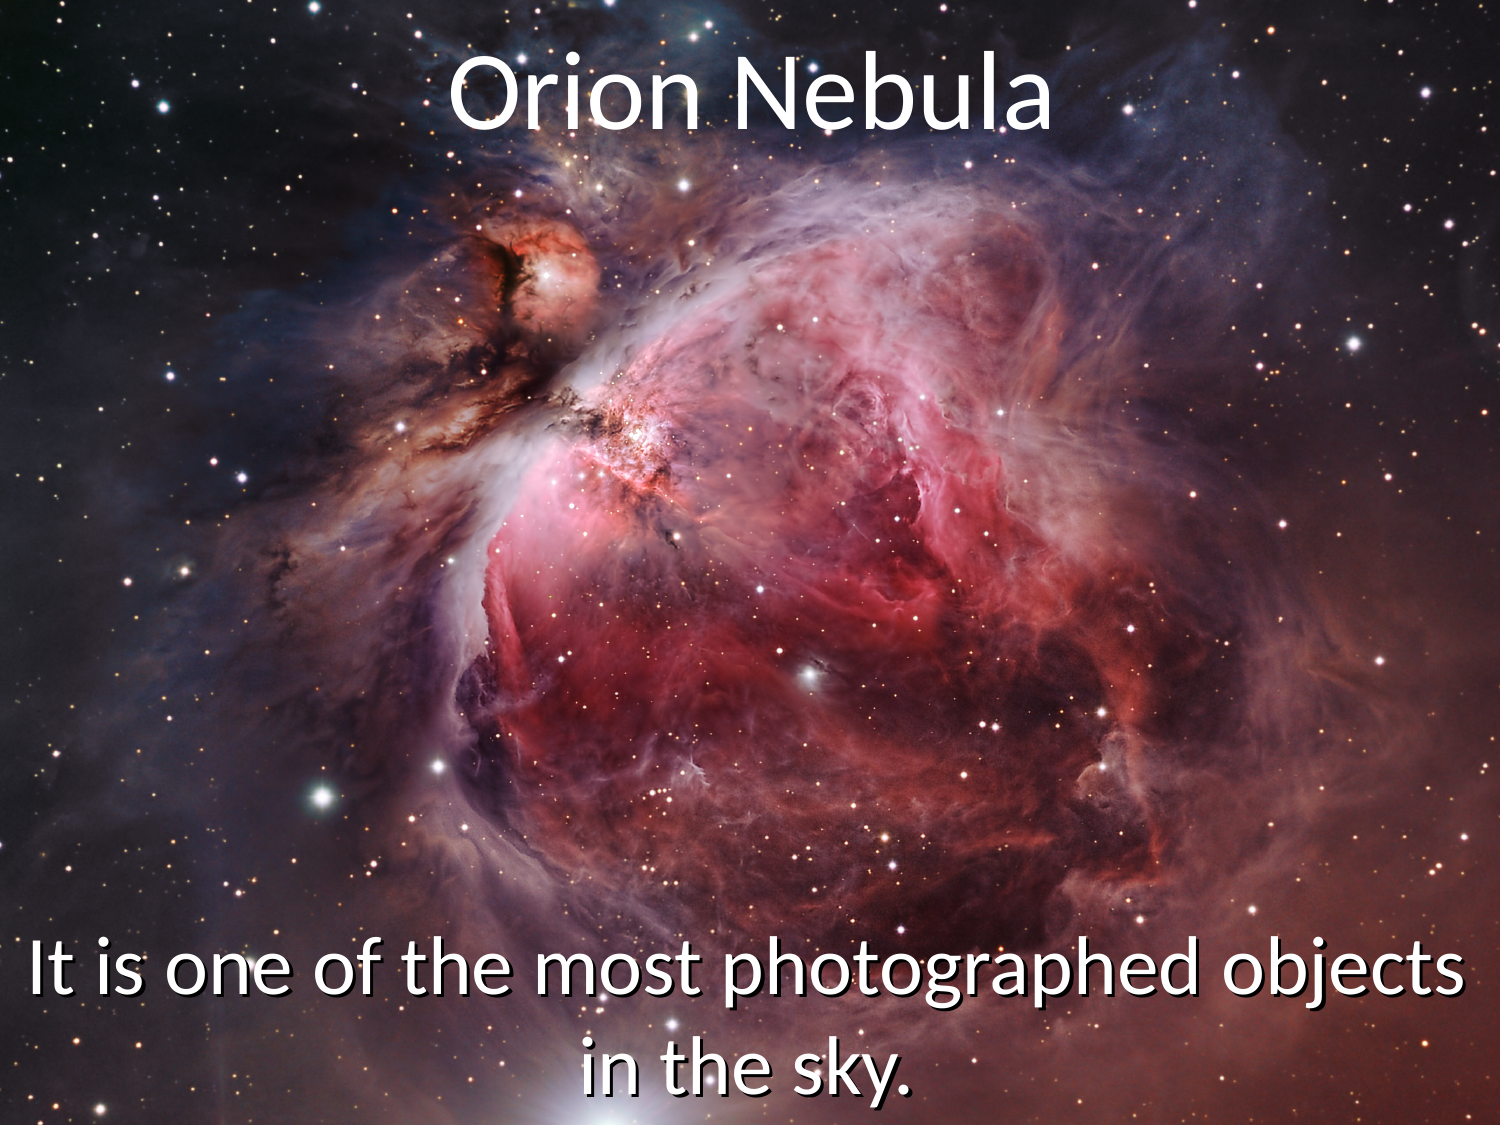

Orion Nebula
It is one of the most photographed objects in the sky.